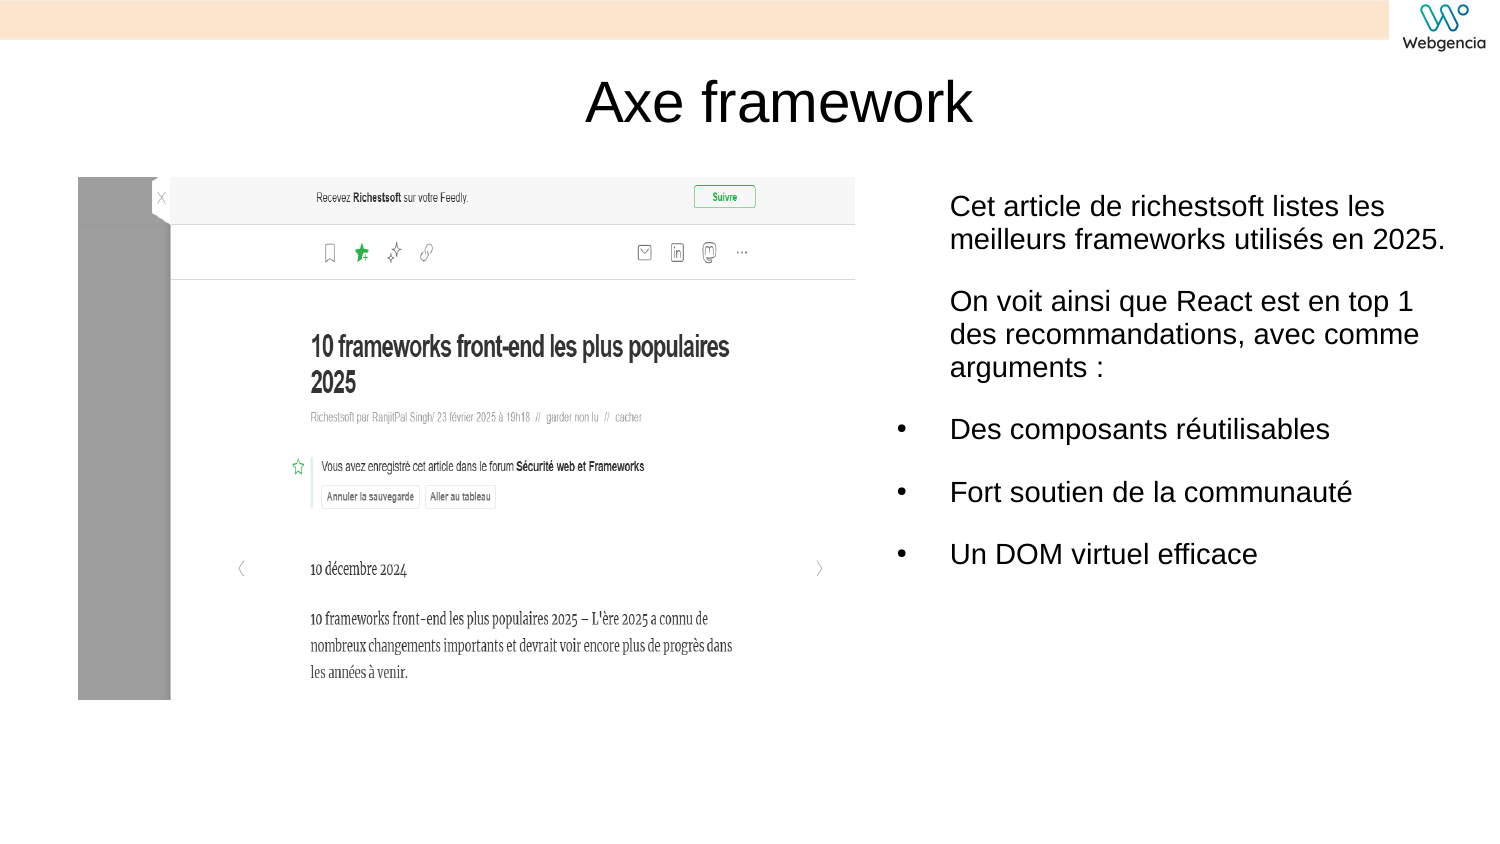

# Axe framework
Cet article de richestsoft listes les meilleurs frameworks utilisés en 2025.
On voit ainsi que React est en top 1 des recommandations, avec comme arguments :
Des composants réutilisables
Fort soutien de la communauté
Un DOM virtuel efficace